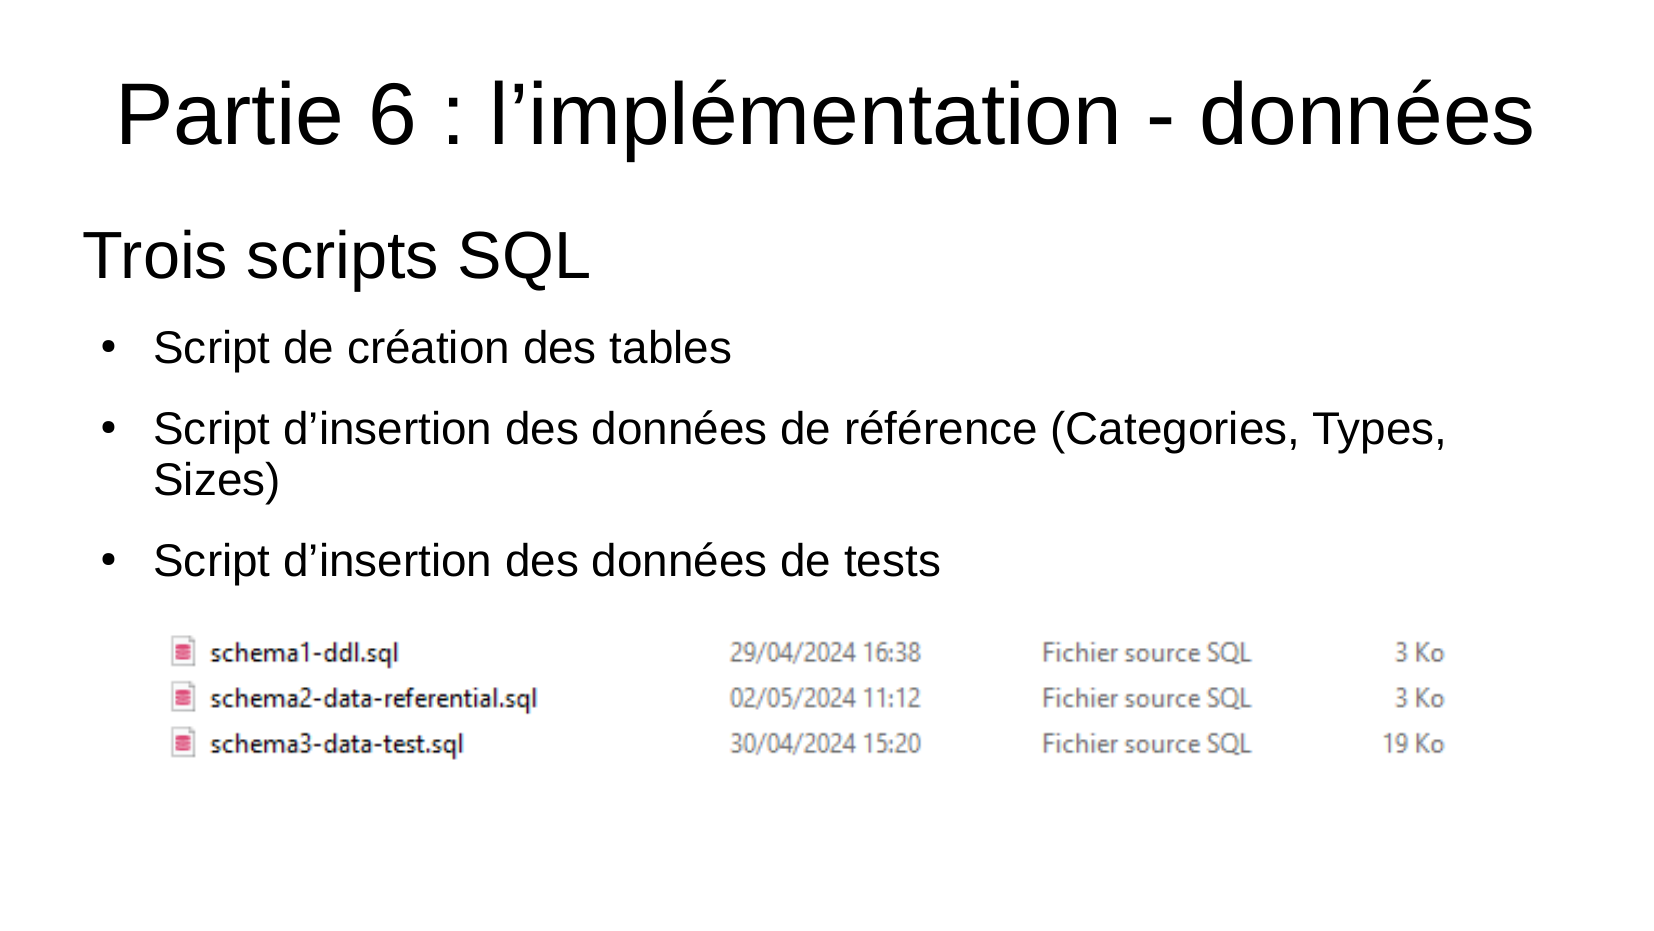

# Partie 6 : l’implémentation - données
Trois scripts SQL
Script de création des tables
Script d’insertion des données de référence (Categories, Types, Sizes)
Script d’insertion des données de tests